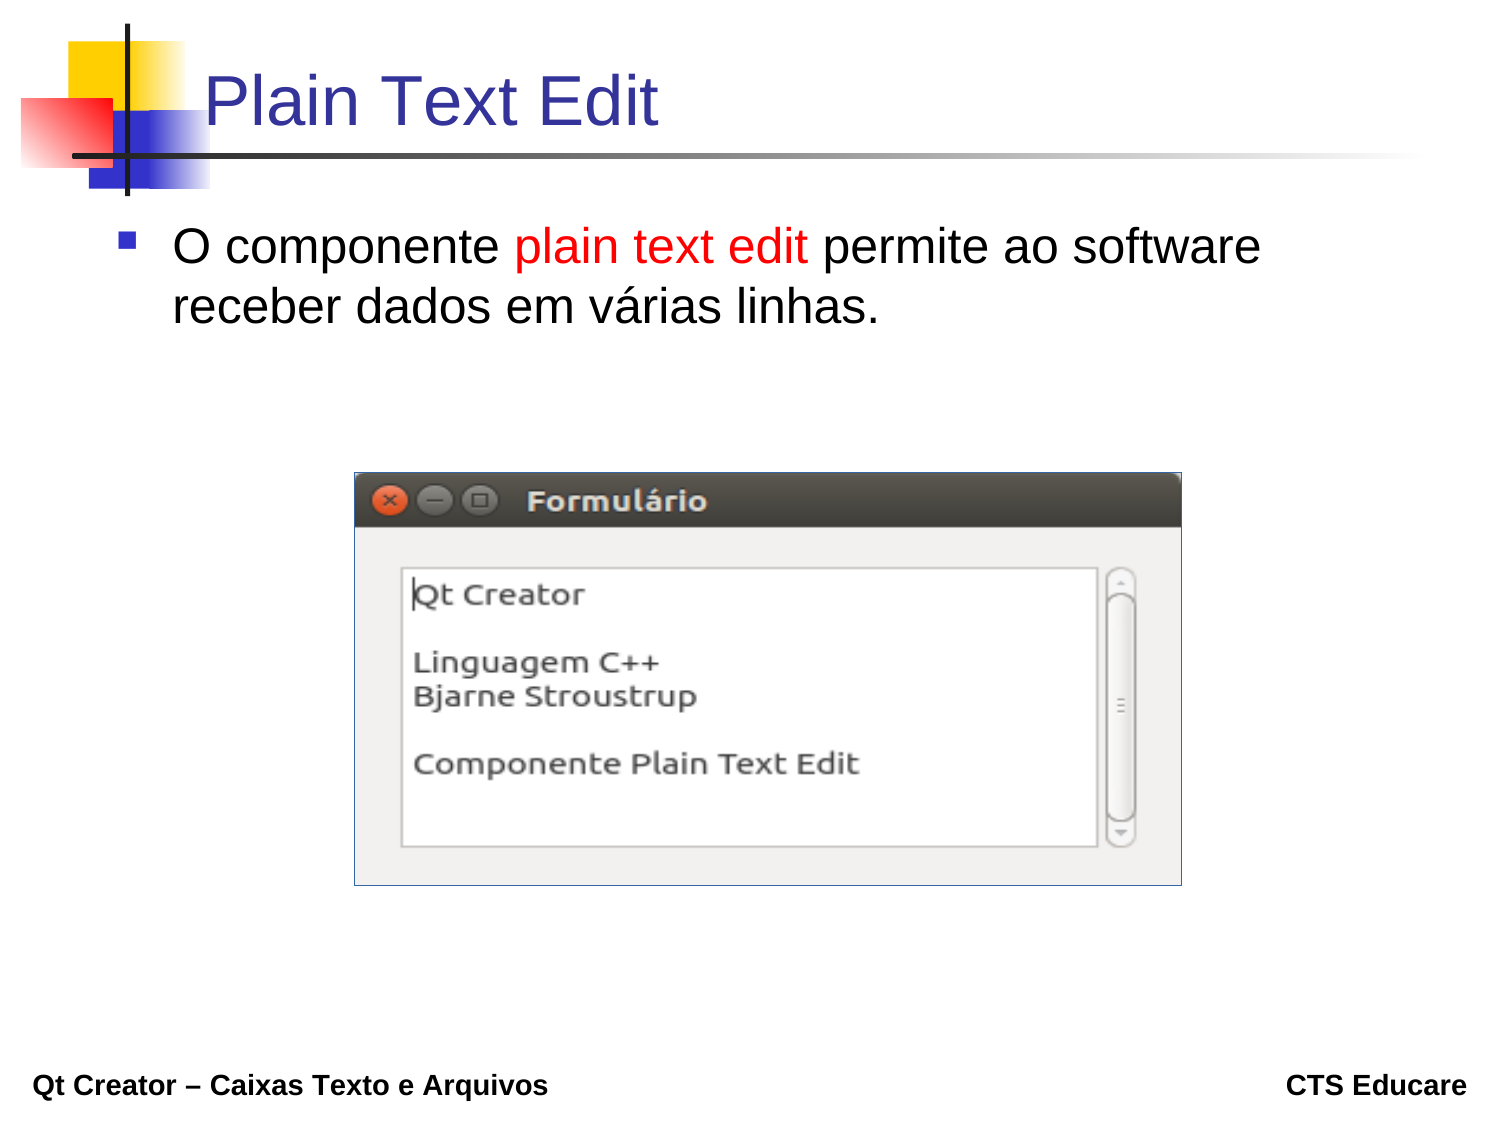

# Plain Text Edit
O componente plain text edit permite ao software receber dados em várias linhas.